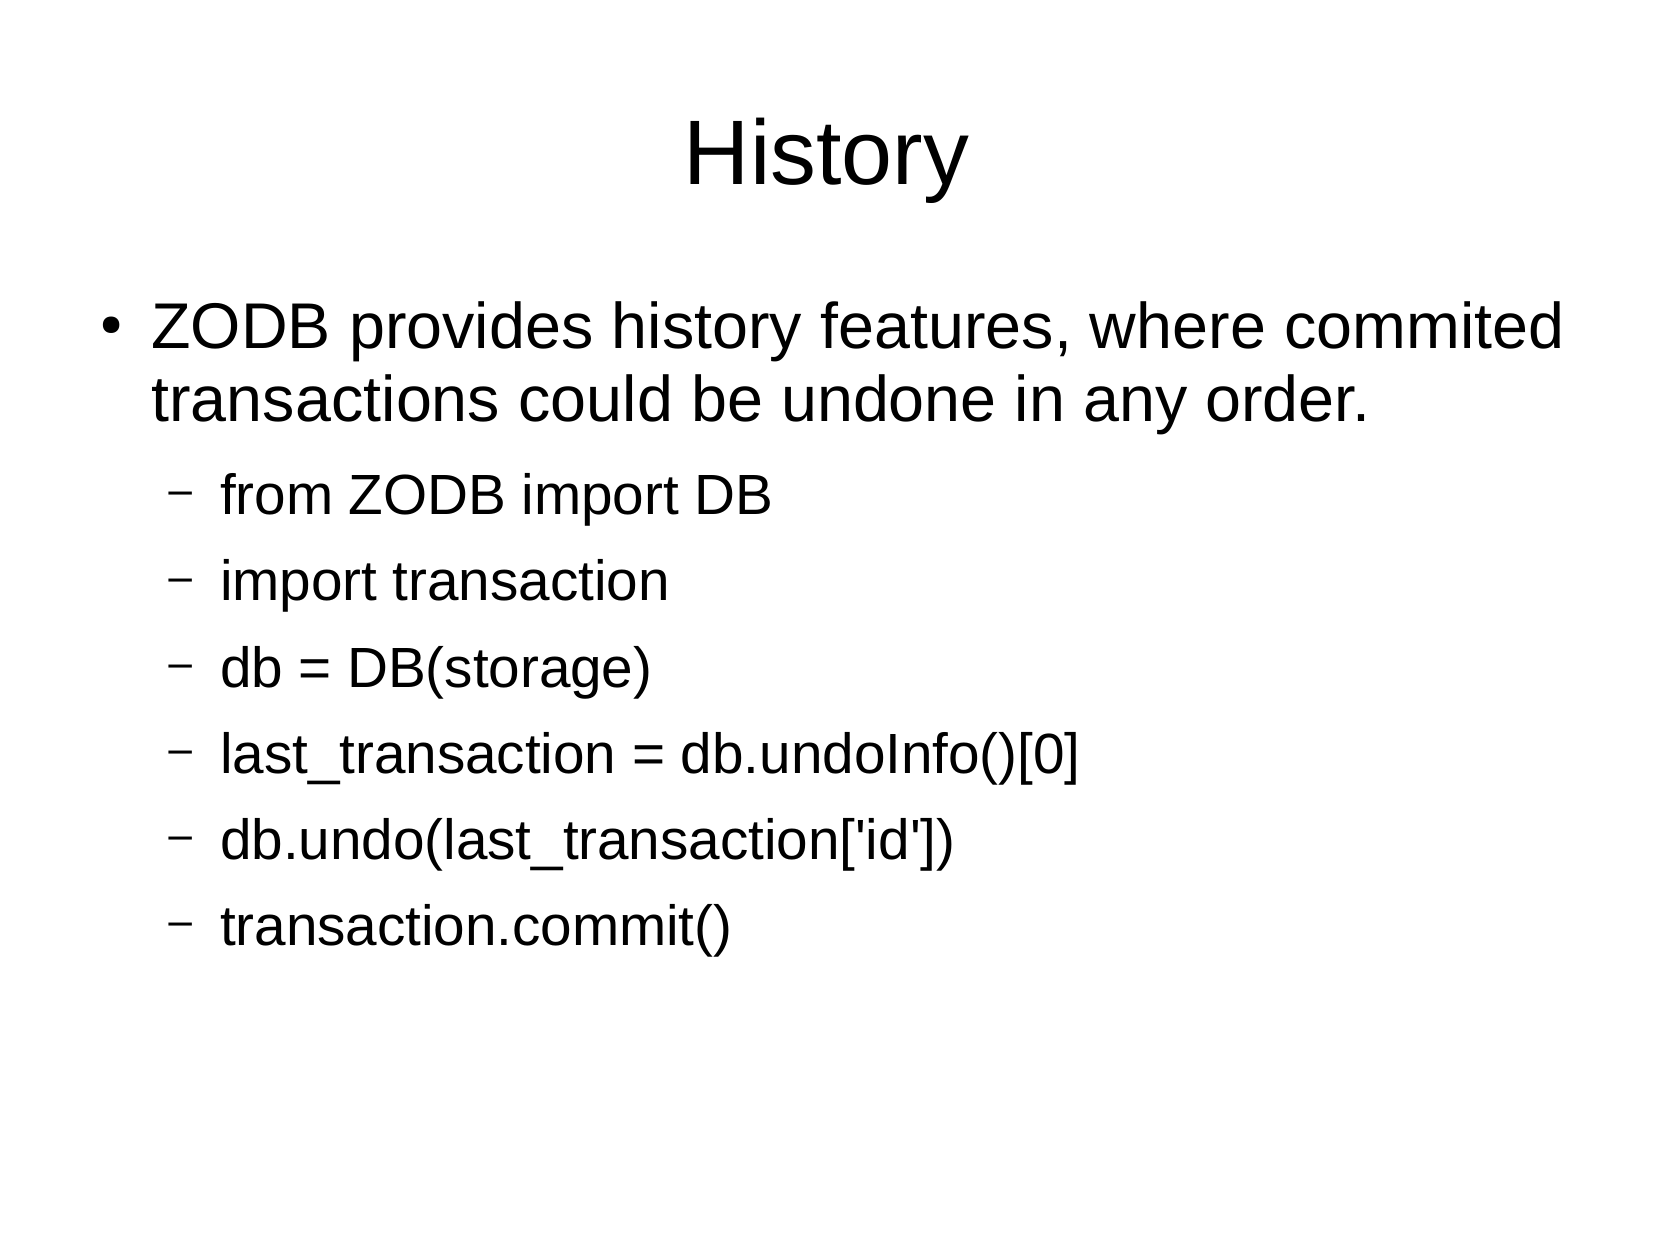

# History
ZODB provides history features, where commited transactions could be undone in any order.
from ZODB import DB
import transaction
db = DB(storage)
last_transaction = db.undoInfo()[0]
db.undo(last_transaction['id'])
transaction.commit()